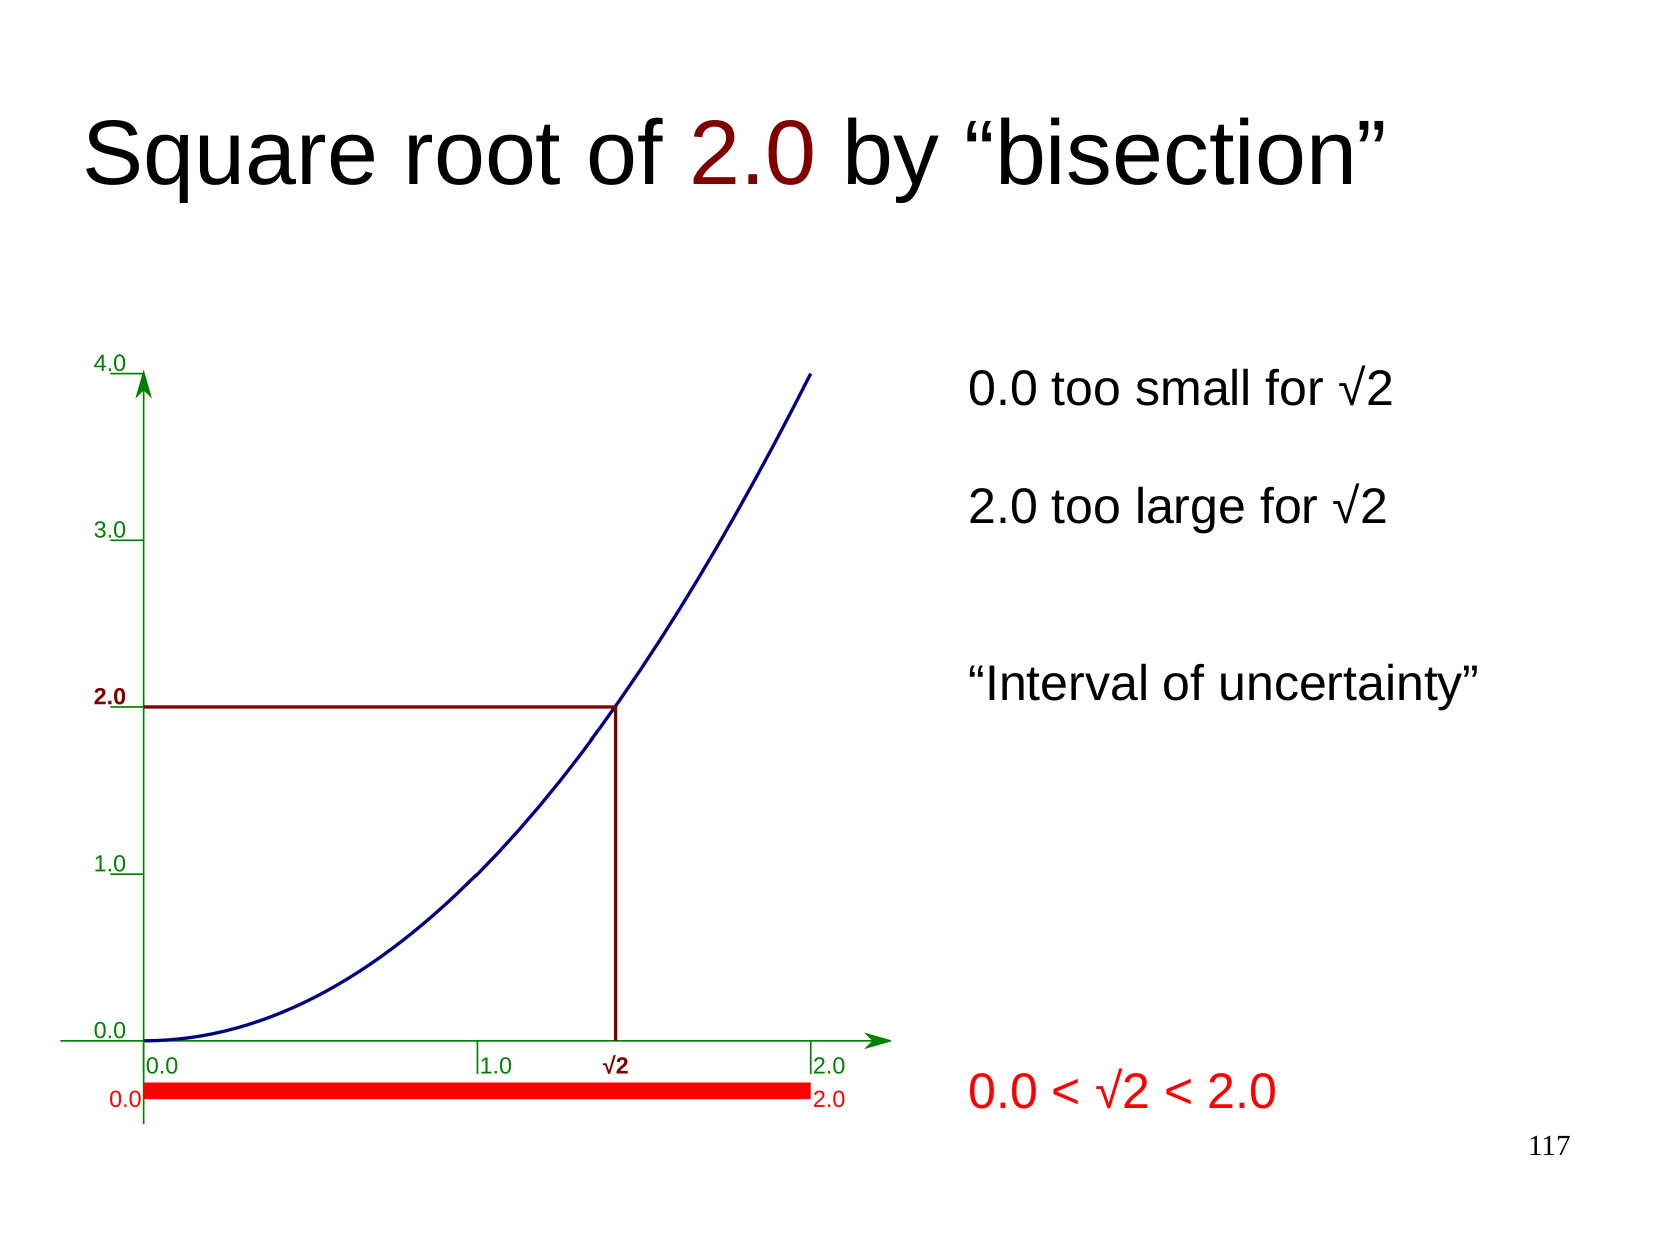

# Square root of 2.0 by “bisection”
0.0 too small for √2
2.0 too large for √2
“Interval of uncertainty”
0.0 < √2 < 2.0
117